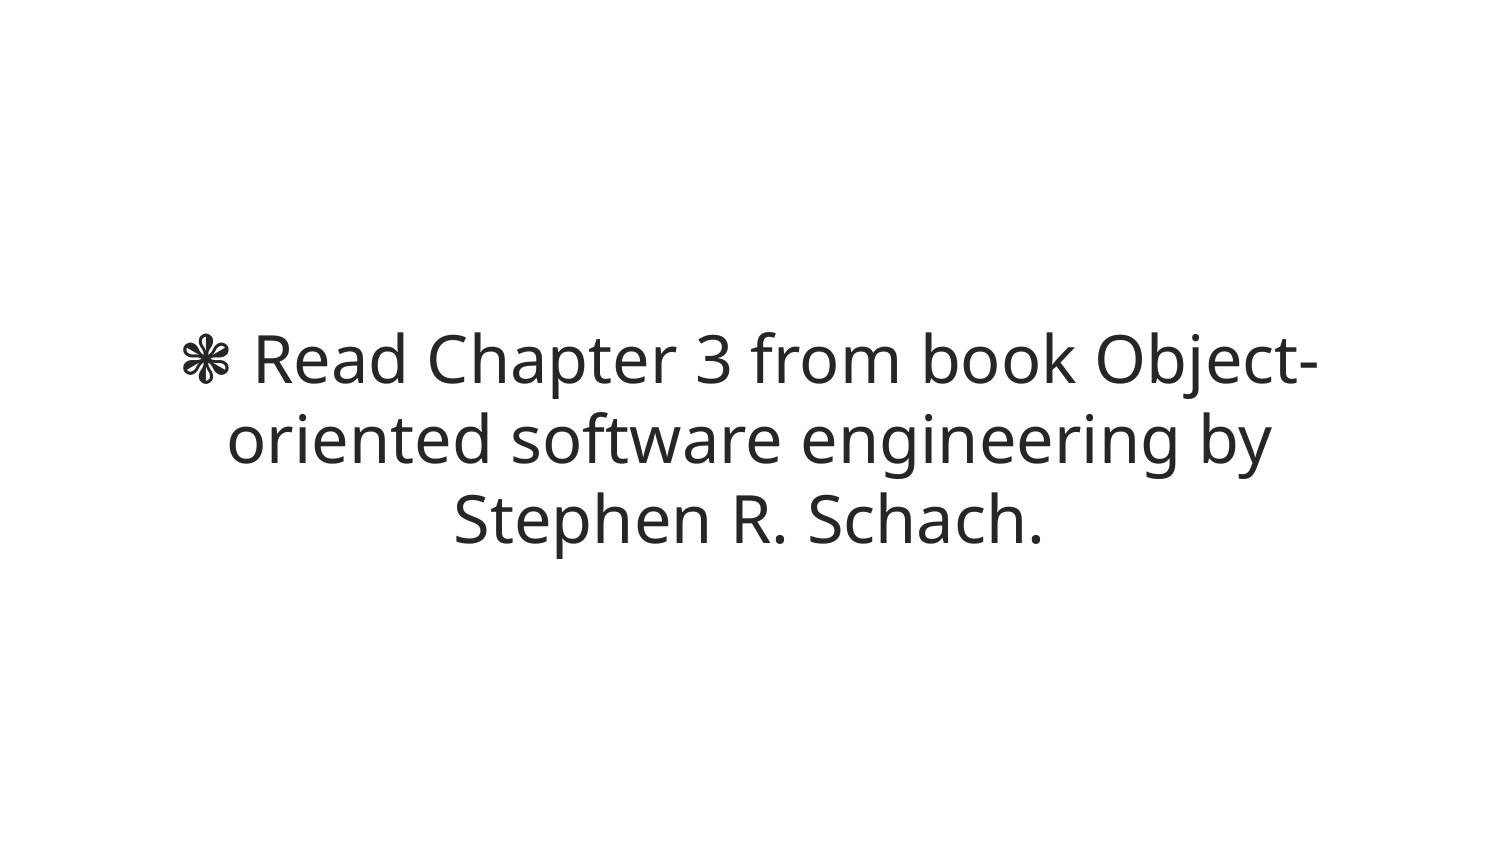

# ❃ Read Chapter 3 from book Object-oriented software engineering by Stephen R. Schach.